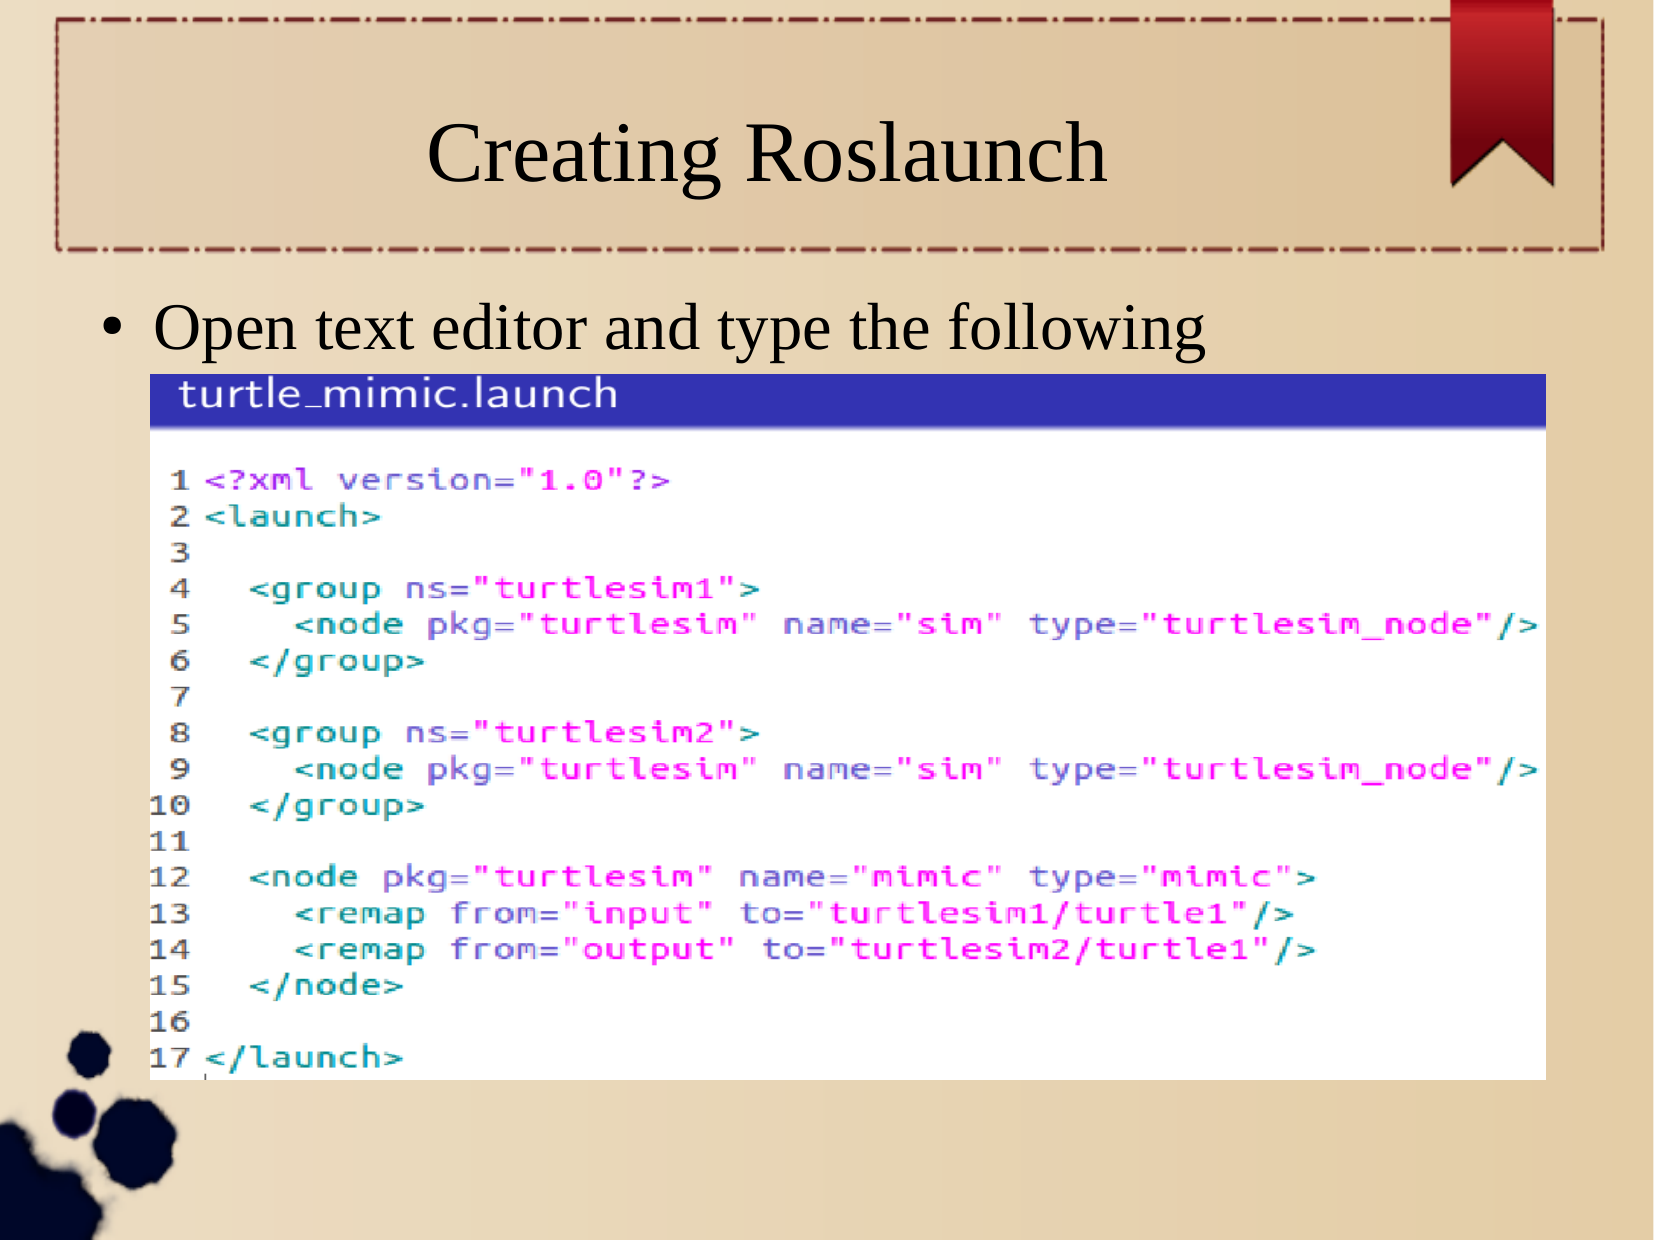

# Creating Roslaunch
Open text editor and type the following